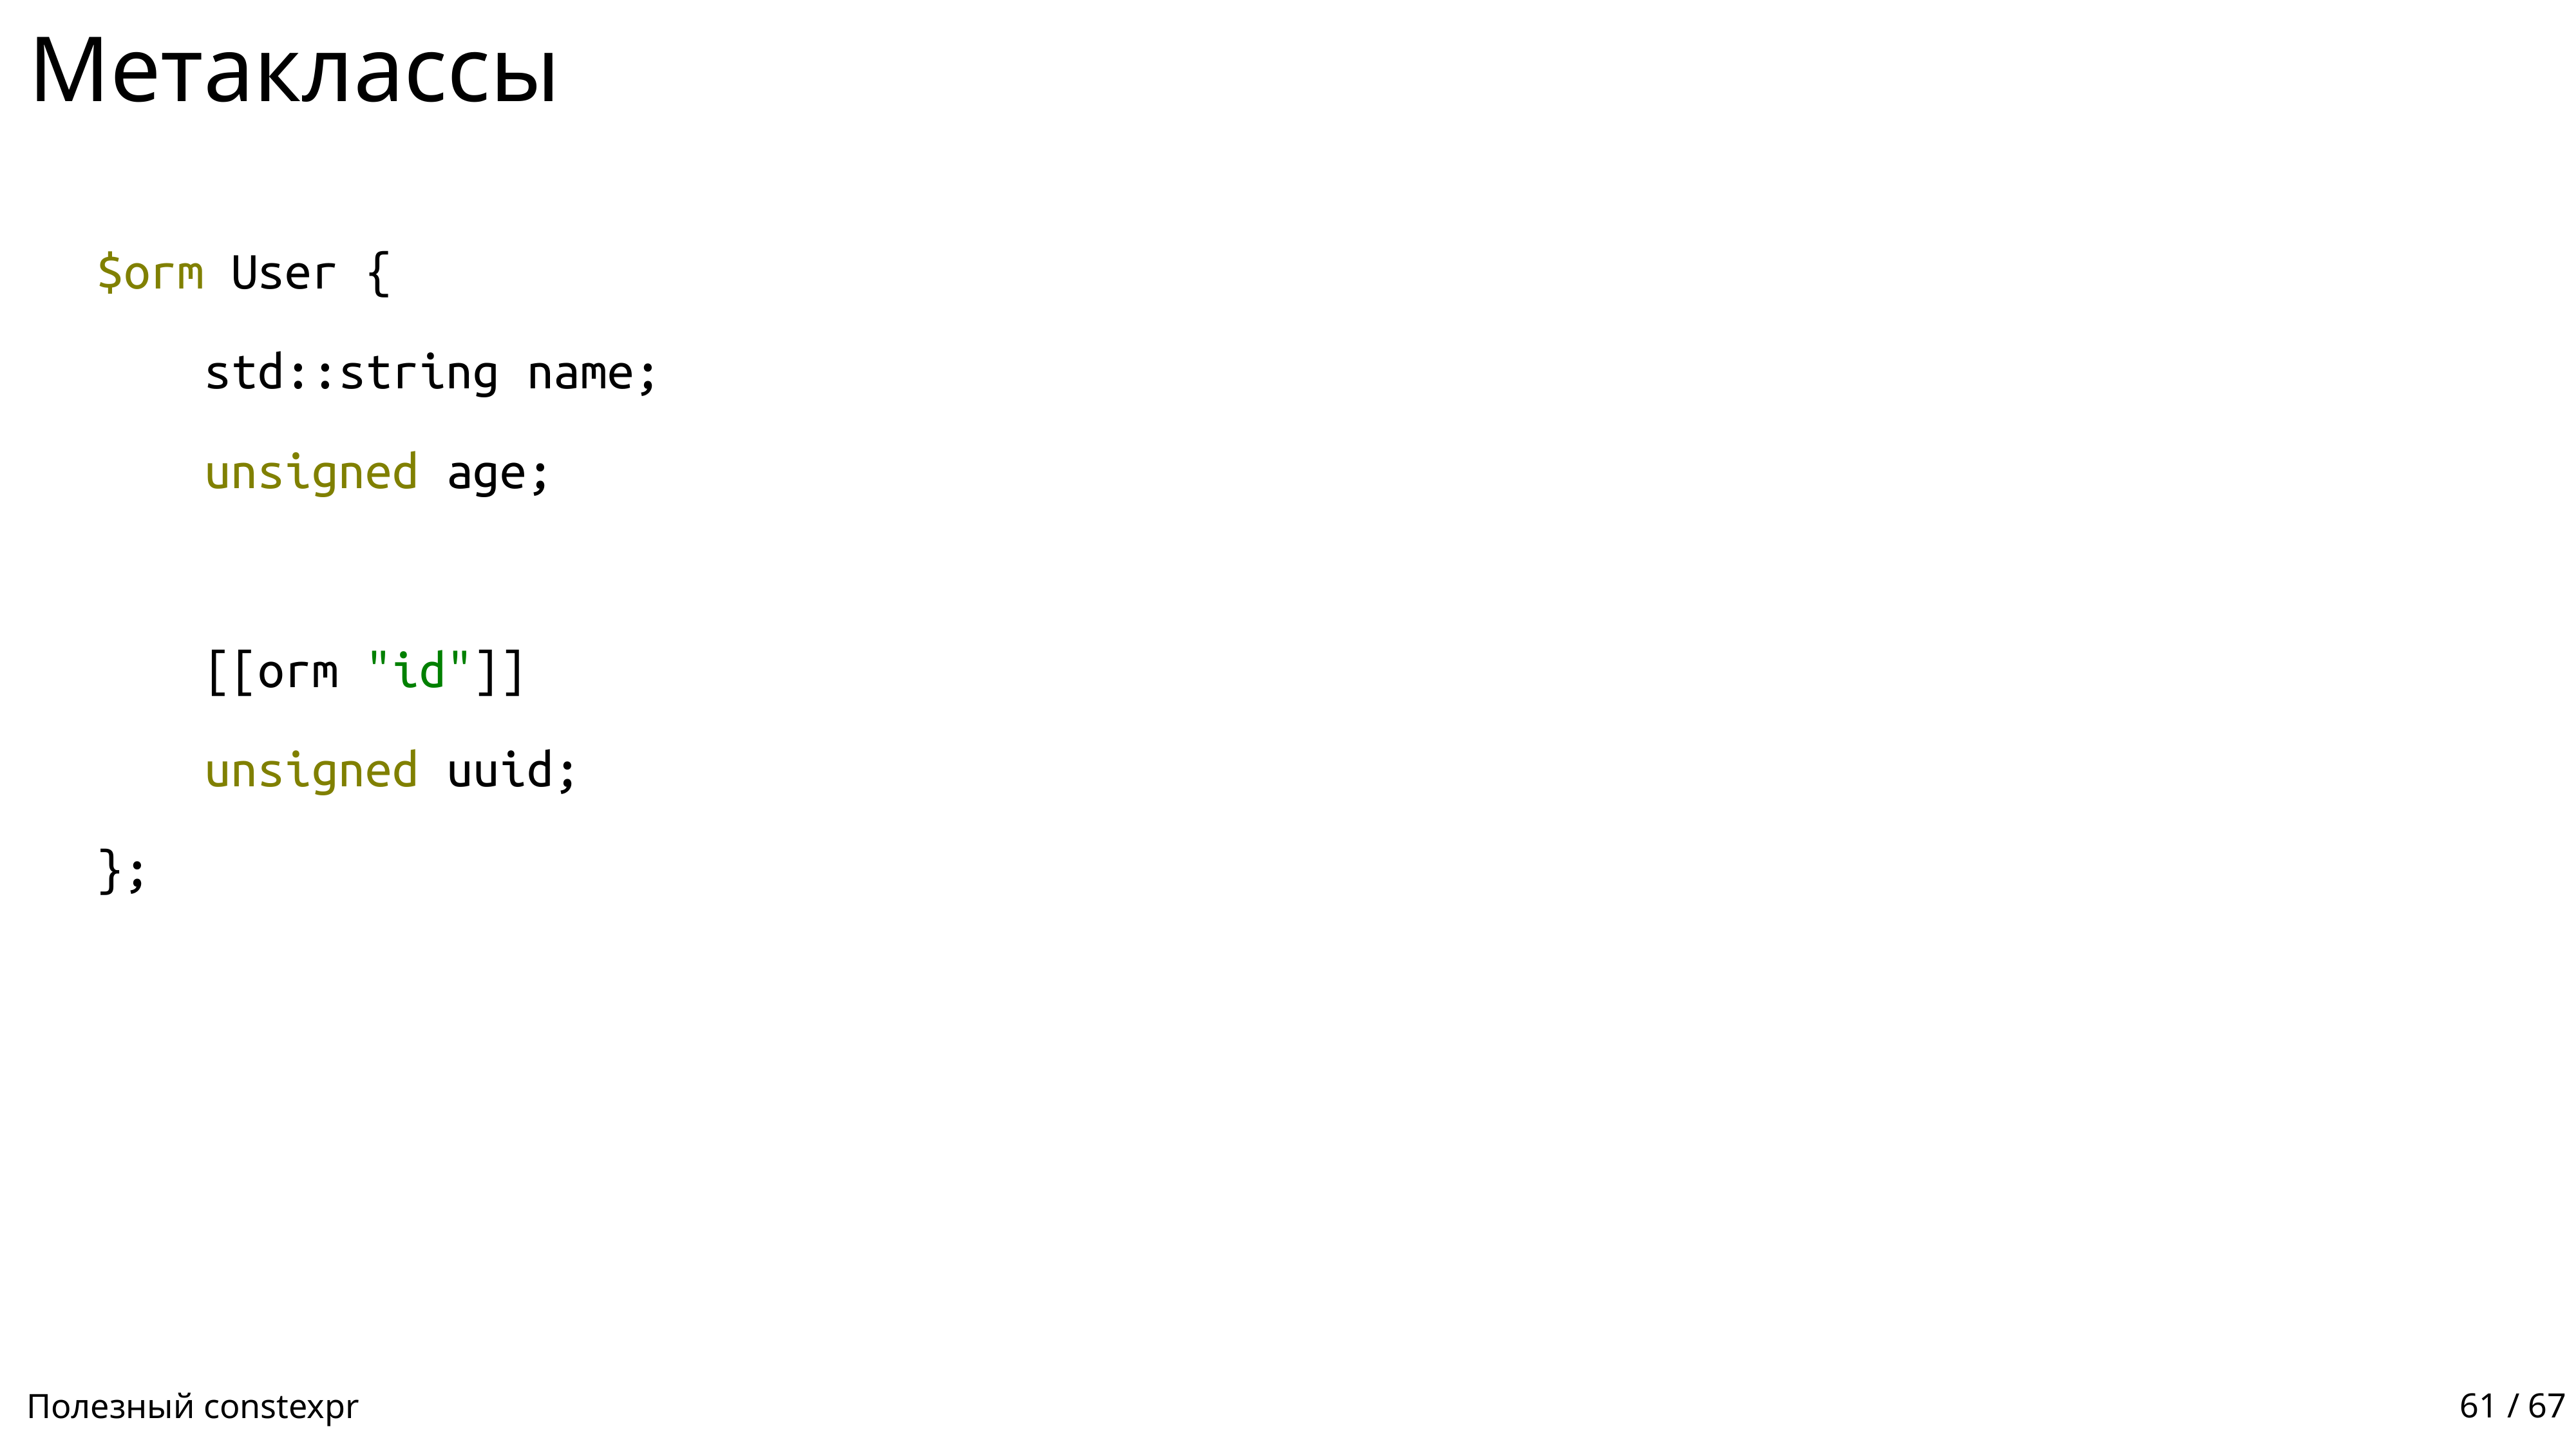

# Метаклассы
$orm User {
 std::string name;
 unsigned age;
 [[orm "id"]]
 unsigned uuid;
};
Полезный constexpr